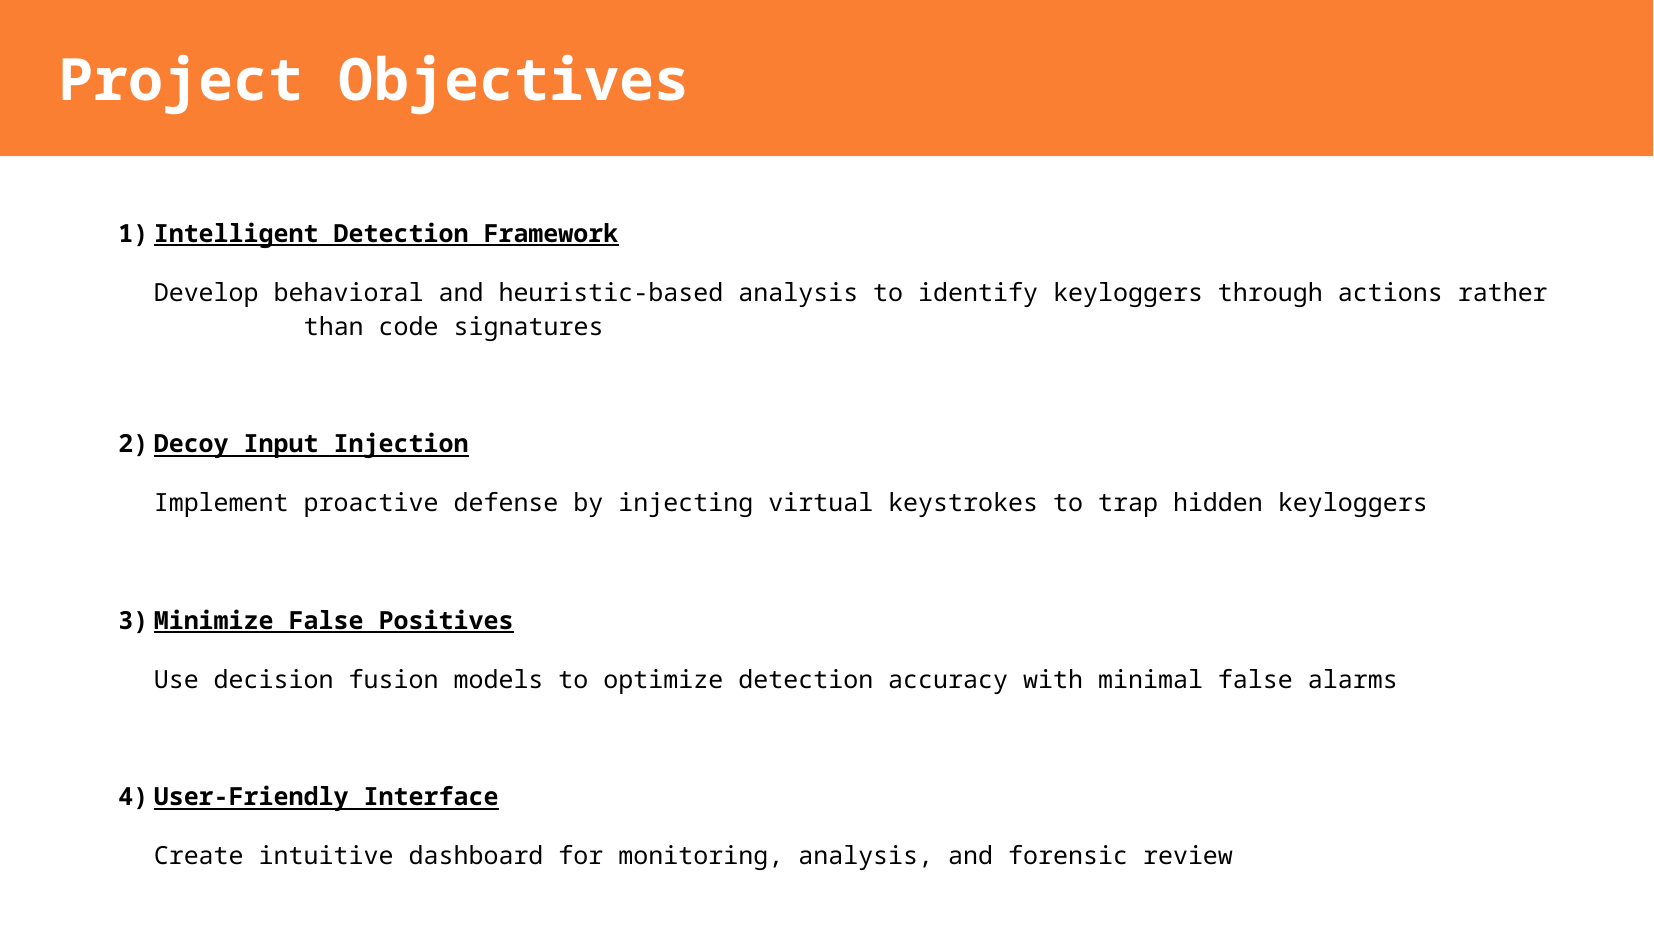

# Project Objectives
Intelligent Detection Framework
Develop behavioral and heuristic-based analysis to identify keyloggers through actions rather 			than code signatures
Decoy Input Injection
Implement proactive defense by injecting virtual keystrokes to trap hidden keyloggers
Minimize False Positives
Use decision fusion models to optimize detection accuracy with minimal false alarms
User-Friendly Interface
Create intuitive dashboard for monitoring, analysis, and forensic review